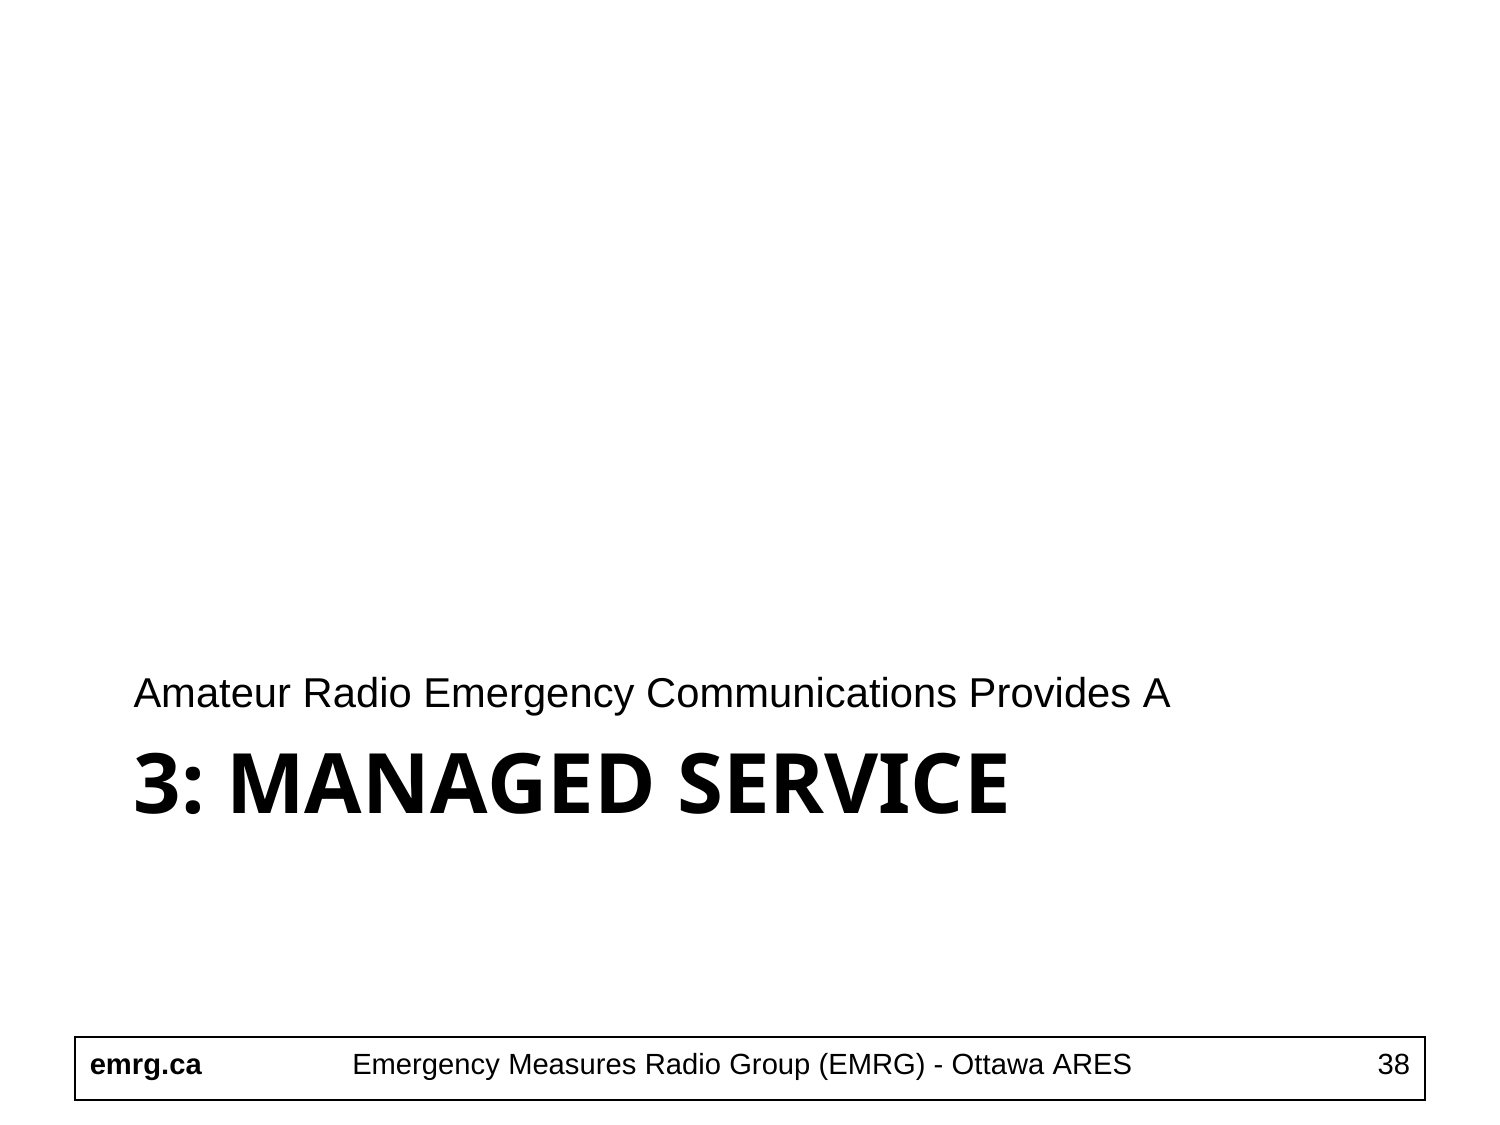

Amateur Radio Emergency Communications Provides A
# 3: MANAGED SERVICE
Emergency Measures Radio Group (EMRG) - Ottawa ARES